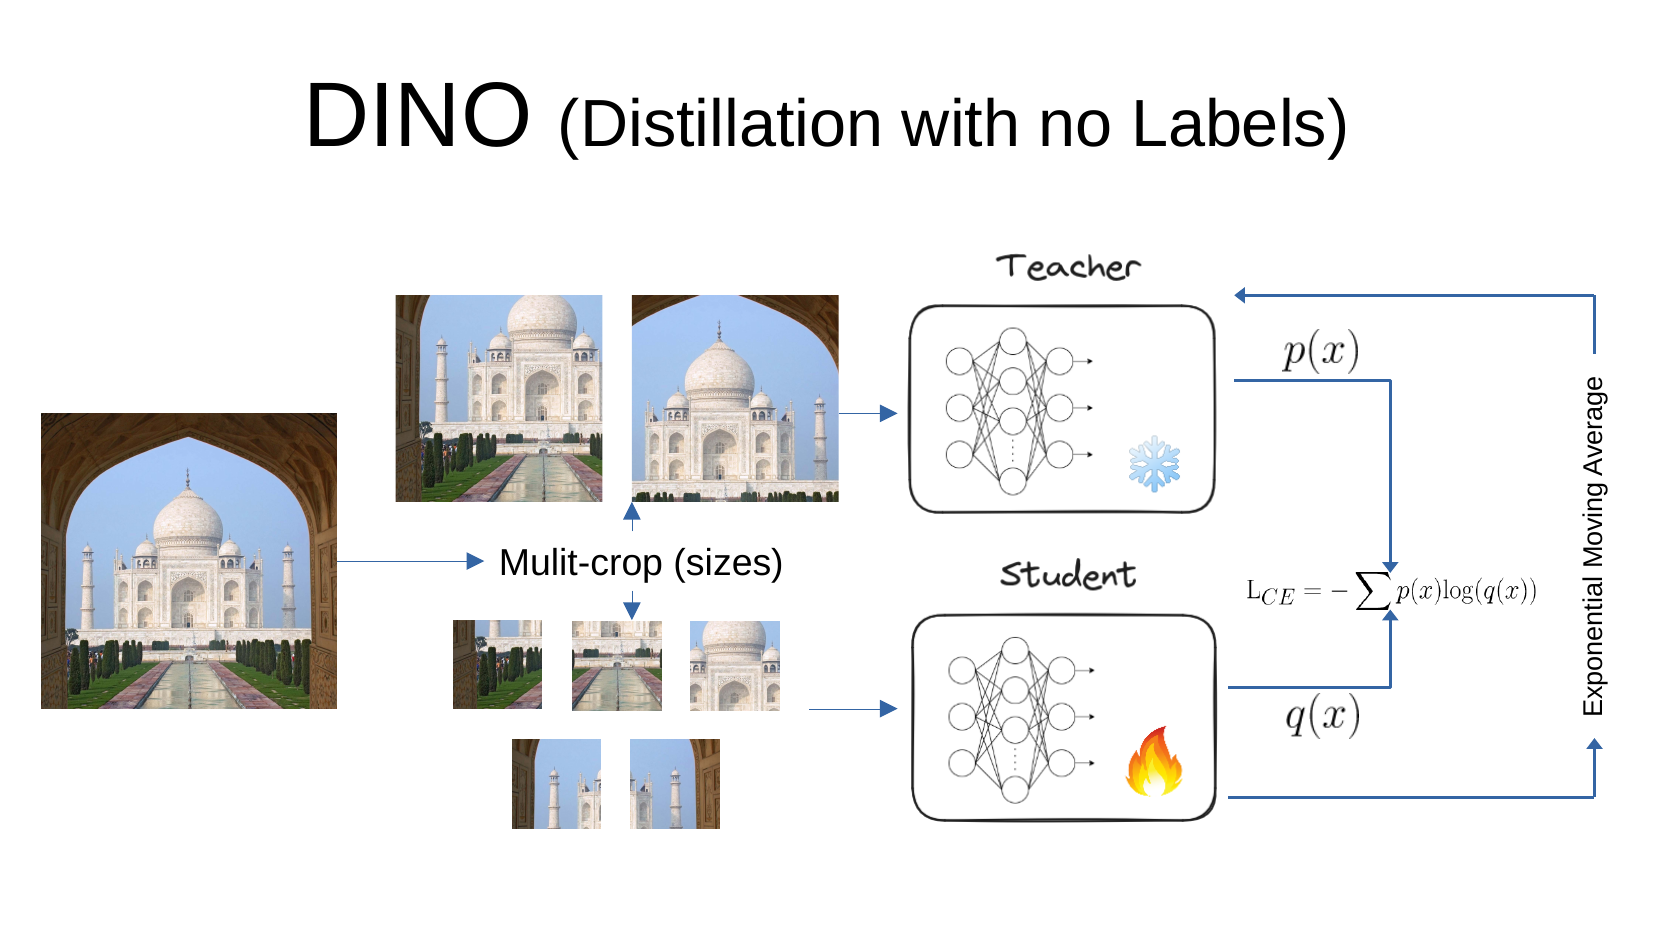

# DINO (Distillation with no Labels)
Exponential Moving Average
Mulit-crop (sizes)